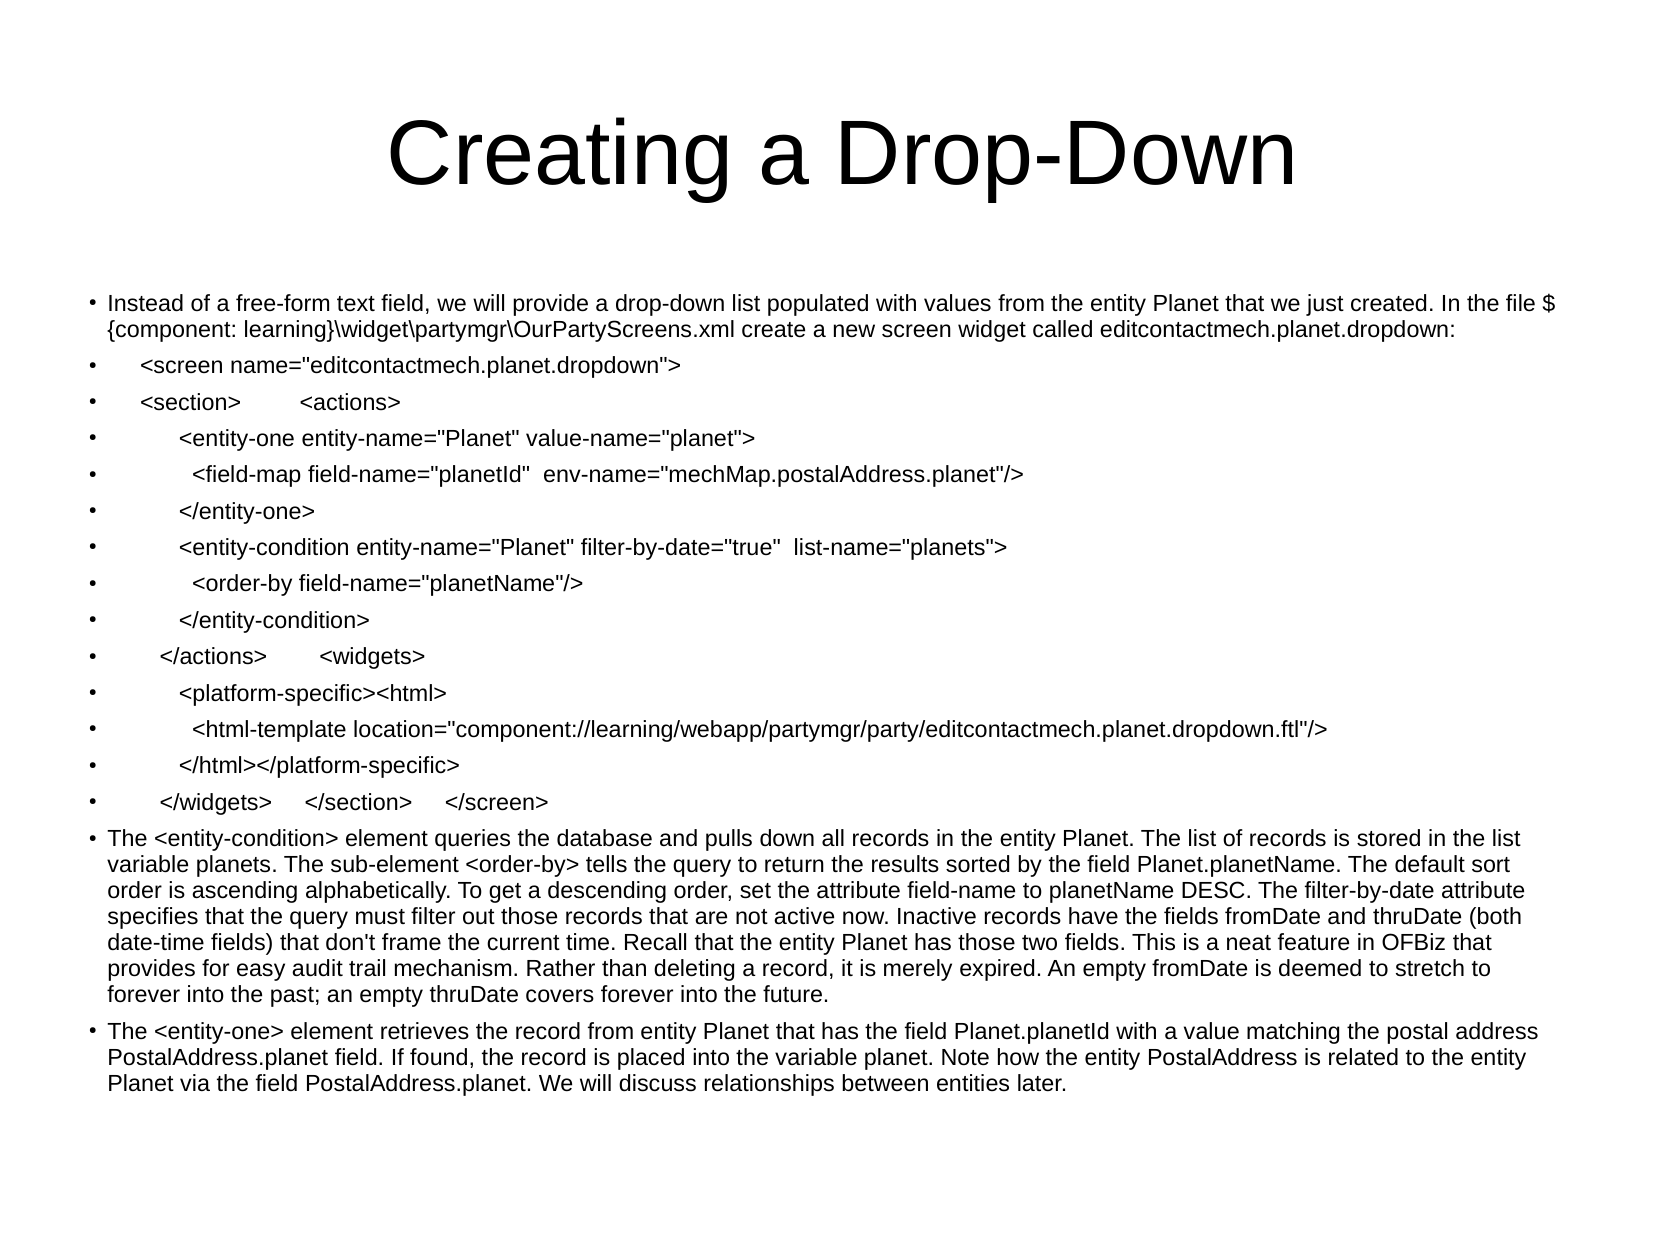

# Creating a Drop-Down
Instead of a free-form text field, we will provide a drop-down list populated with values from the entity Planet that we just created. In the file ${component: learning}\widget\partymgr\OurPartyScreens.xml create a new screen widget called editcontactmech.planet.dropdown:
 <screen name="editcontactmech.planet.dropdown">
 <section> <actions>
 <entity-one entity-name="Planet" value-name="planet">
 <field-map field-name="planetId" env-name="mechMap.postalAddress.planet"/>
 </entity-one>
 <entity-condition entity-name="Planet" filter-by-date="true" list-name="planets">
 <order-by field-name="planetName"/>
 </entity-condition>
 </actions> <widgets>
 <platform-specific><html>
 <html-template location="component://learning/webapp/partymgr/party/editcontactmech.planet.dropdown.ftl"/>
 </html></platform-specific>
 </widgets> </section> </screen>
The <entity-condition> element queries the database and pulls down all records in the entity Planet. The list of records is stored in the list variable planets. The sub-element <order-by> tells the query to return the results sorted by the field Planet.planetName. The default sort order is ascending alphabetically. To get a descending order, set the attribute field-name to planetName DESC. The filter-by-date attribute specifies that the query must filter out those records that are not active now. Inactive records have the fields fromDate and thruDate (both date-time fields) that don't frame the current time. Recall that the entity Planet has those two fields. This is a neat feature in OFBiz that provides for easy audit trail mechanism. Rather than deleting a record, it is merely expired. An empty fromDate is deemed to stretch to forever into the past; an empty thruDate covers forever into the future.
The <entity-one> element retrieves the record from entity Planet that has the field Planet.planetId with a value matching the postal address PostalAddress.planet field. If found, the record is placed into the variable planet. Note how the entity PostalAddress is related to the entity Planet via the field PostalAddress.planet. We will discuss relationships between entities later.